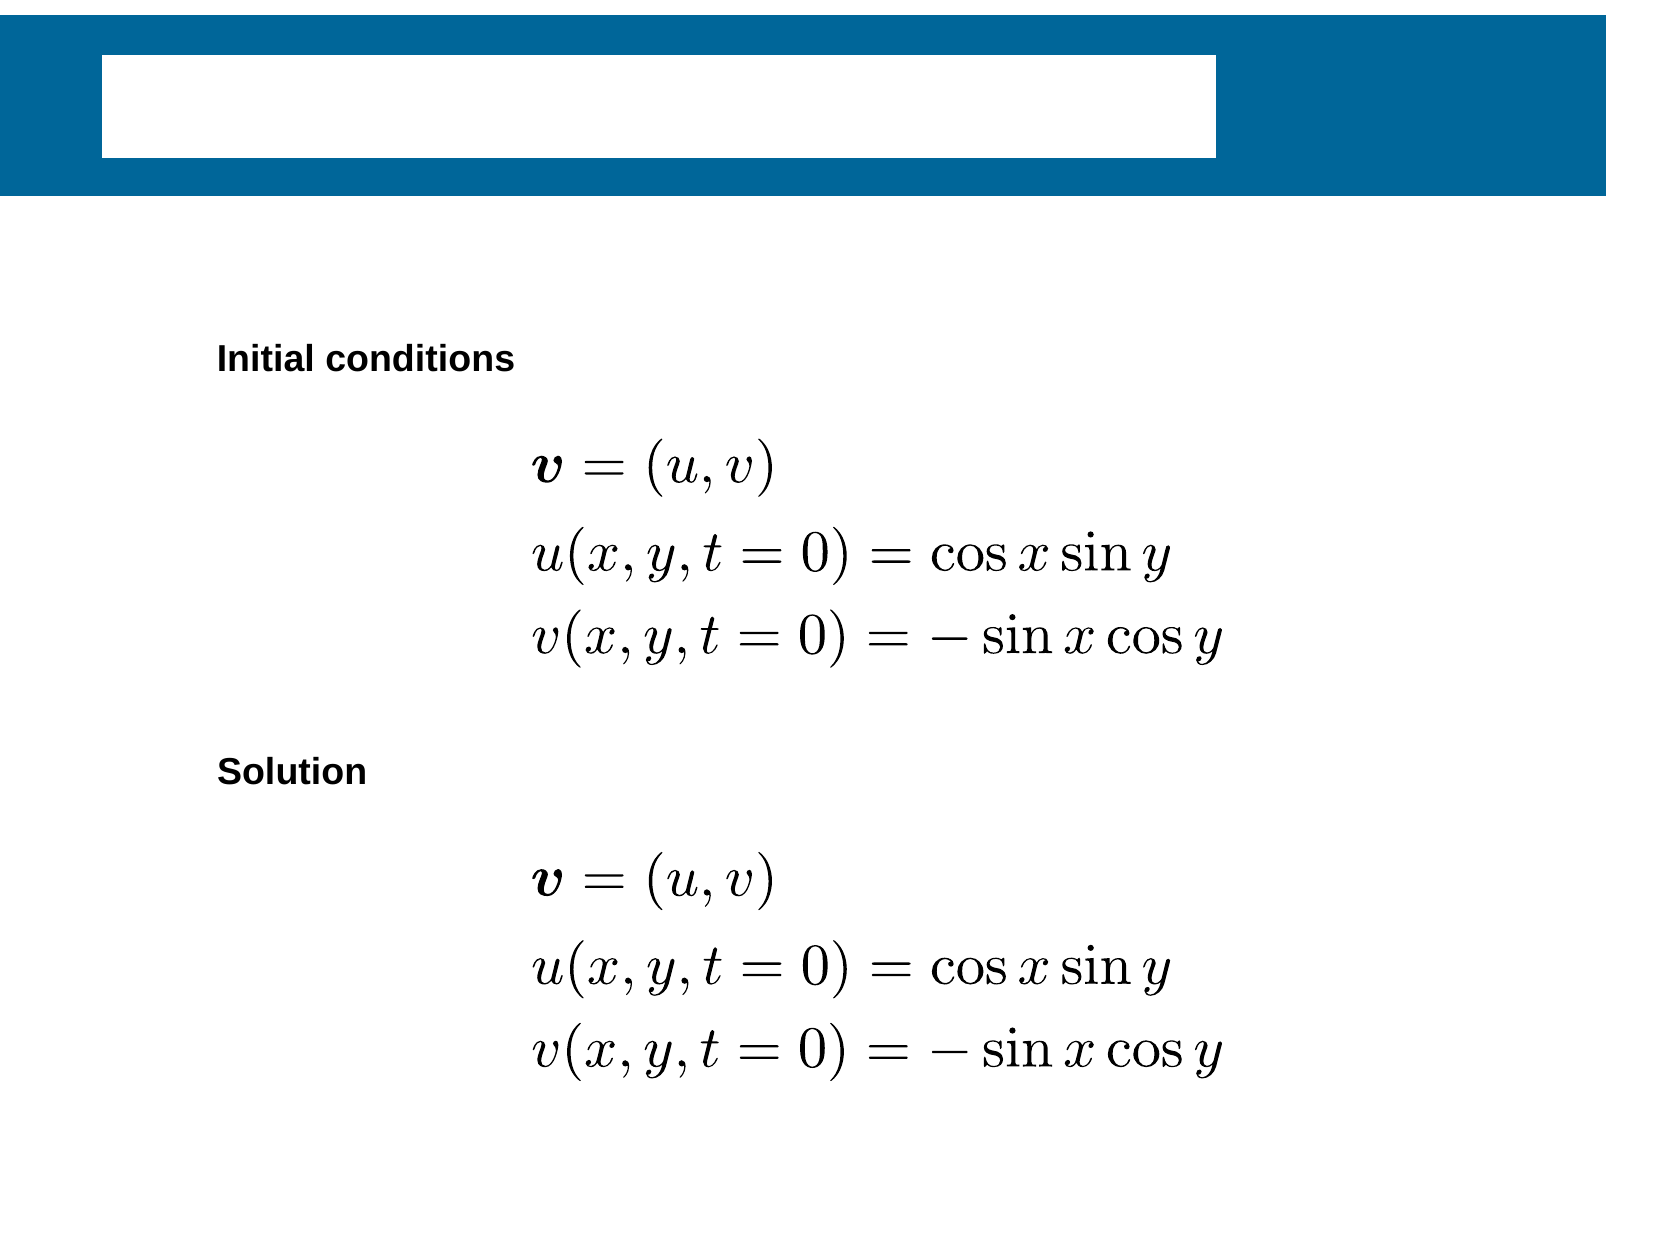

# Taylor-Green vortex in 2D
Initial conditions
Solution